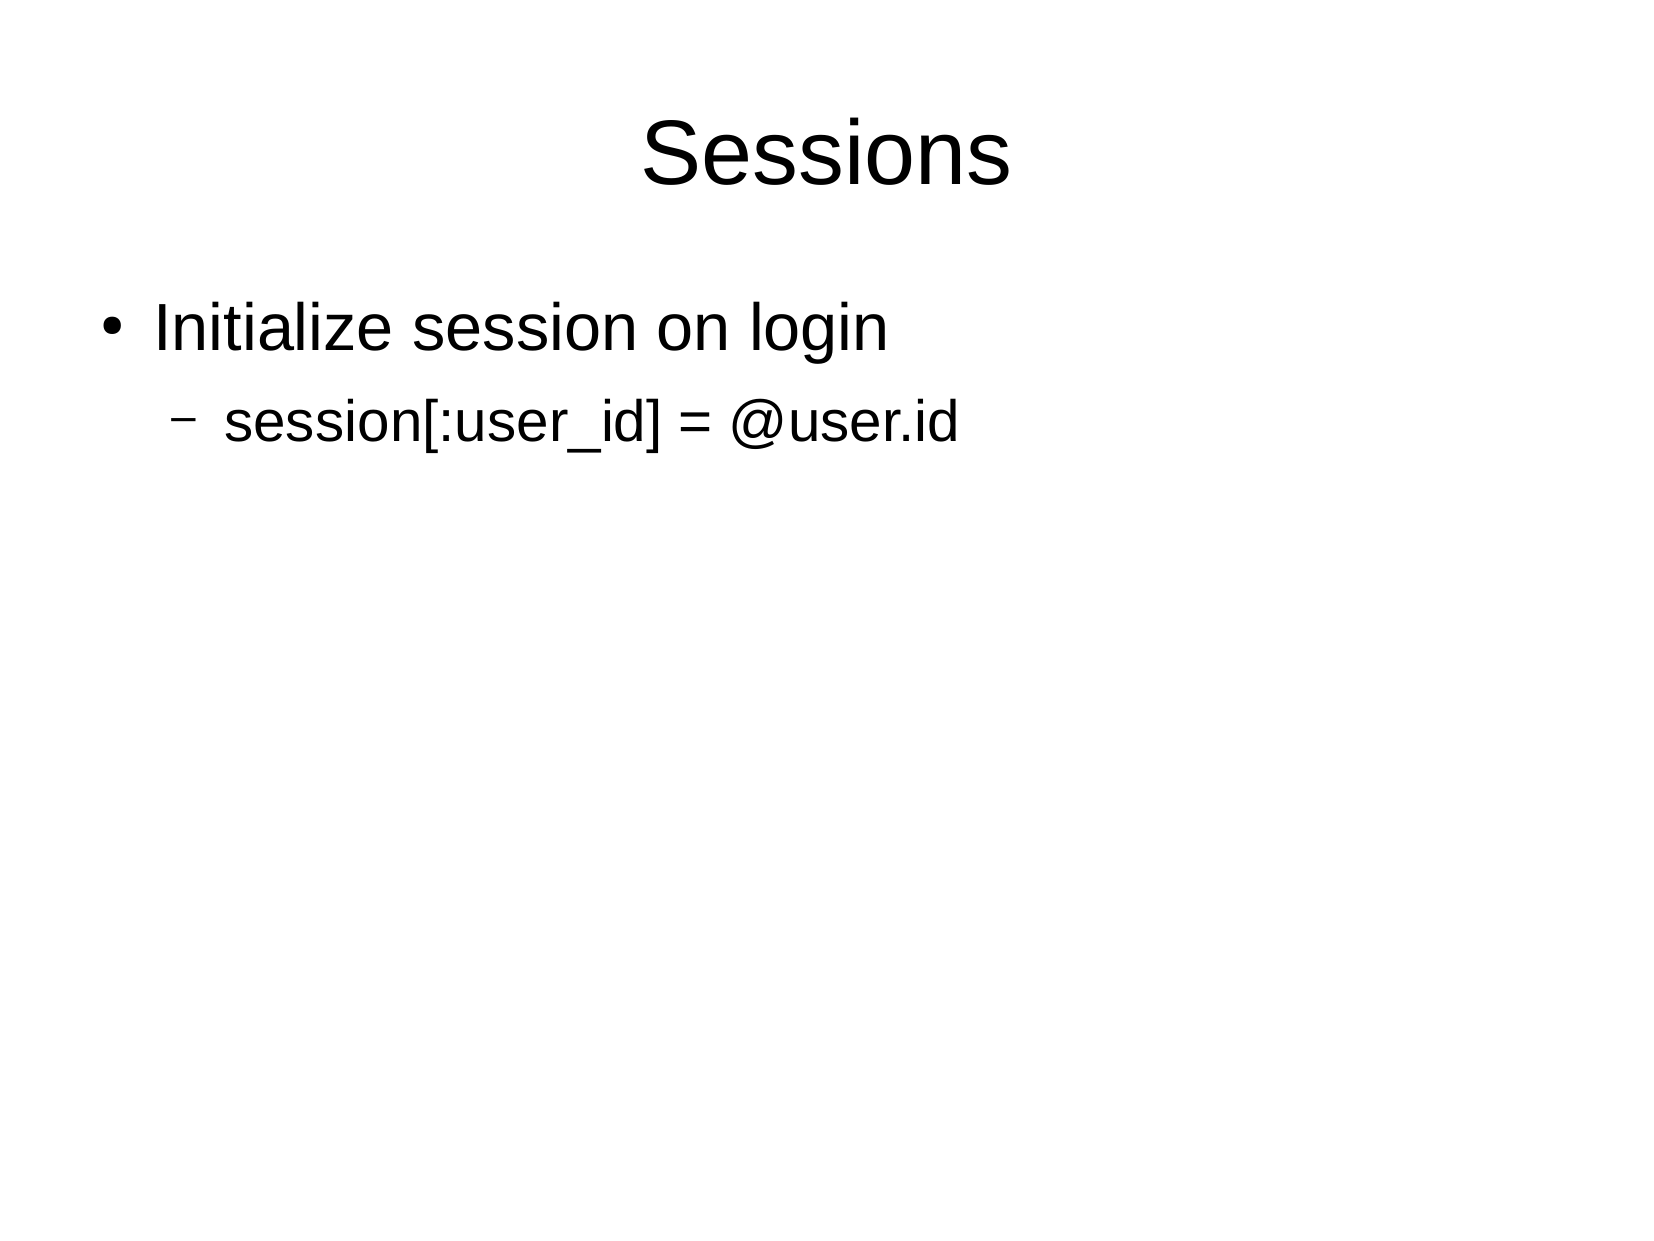

# Sessions
Initialize session on login
session[:user_id] = @user.id